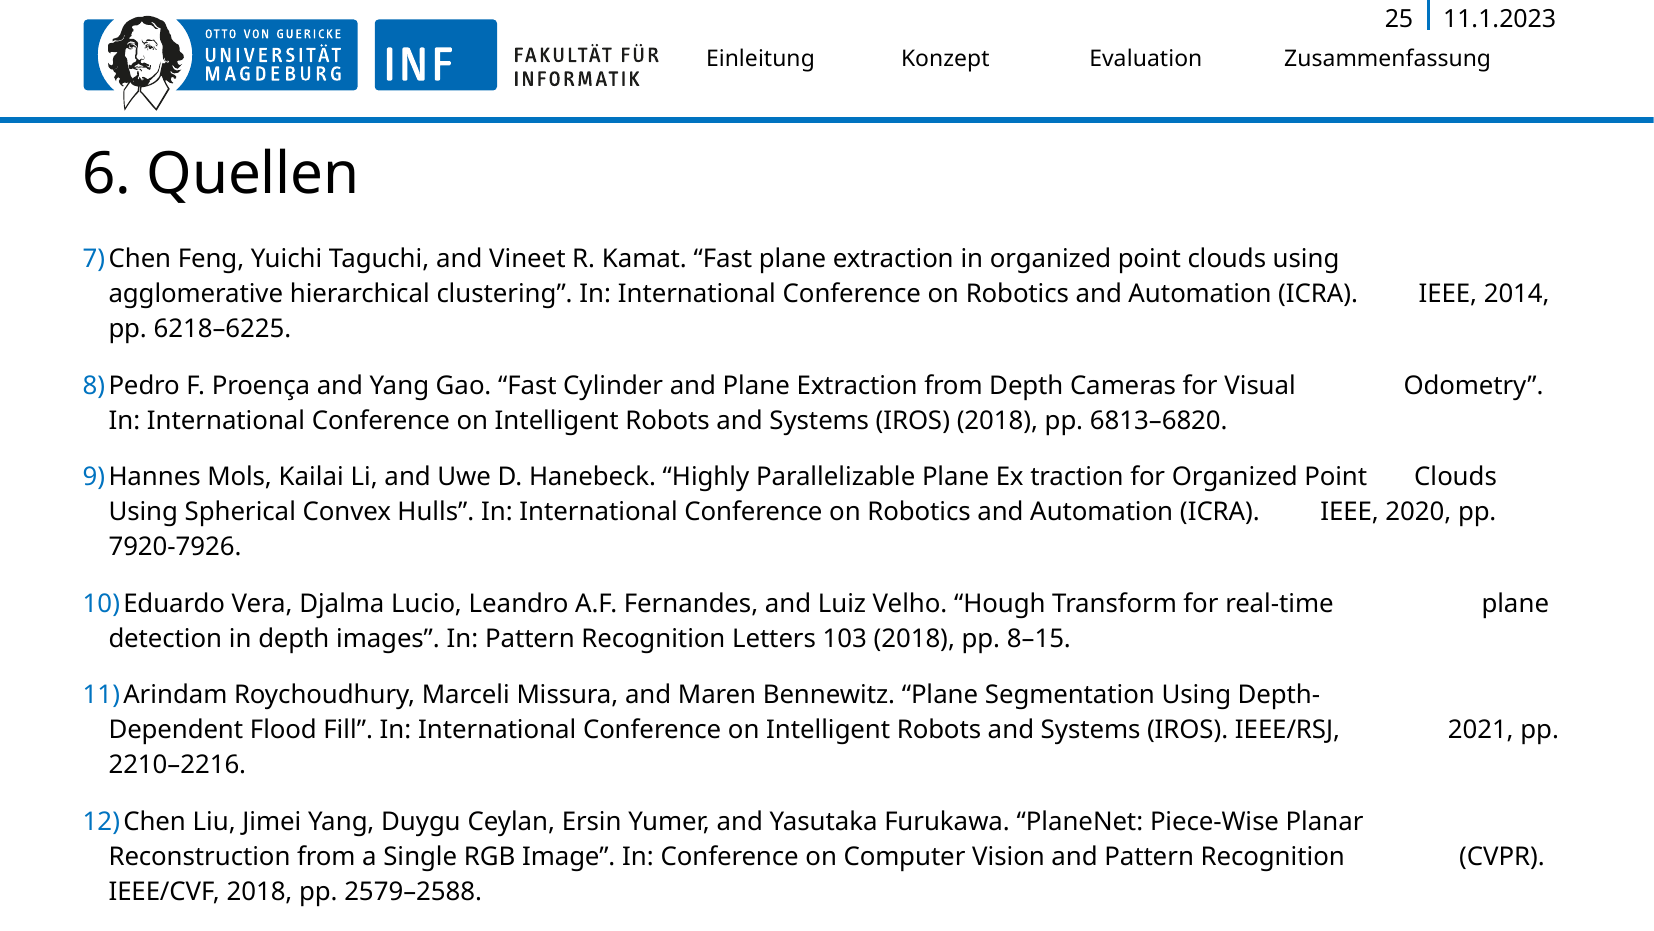

# 6. Quellen
Chen Feng, Yuichi Taguchi, and Vineet R. Kamat. “Fast plane extraction in organized point clouds using agglomerative hierarchical clustering”. In: International Conference on Robotics and Automation (ICRA). IEEE, 2014, pp. 6218–6225.
Pedro F. Proença and Yang Gao. “Fast Cylinder and Plane Extraction from Depth Cameras for Visual Odometry”. In: International Conference on Intelligent Robots and Systems (IROS) (2018), pp. 6813–6820.
Hannes Mols, Kailai Li, and Uwe D. Hanebeck. “Highly Parallelizable Plane Ex traction for Organized Point Clouds Using Spherical Convex Hulls”. In: International Conference on Robotics and Automation (ICRA). IEEE, 2020, pp. 7920-7926.
 Eduardo Vera, Djalma Lucio, Leandro A.F. Fernandes, and Luiz Velho. “Hough Transform for real-time plane detection in depth images”. In: Pattern Recognition Letters 103 (2018), pp. 8–15.
 Arindam Roychoudhury, Marceli Missura, and Maren Bennewitz. “Plane Segmentation Using Depth- Dependent Flood Fill”. In: International Conference on Intelligent Robots and Systems (IROS). IEEE/RSJ, 2021, pp. 2210–2216.
 Chen Liu, Jimei Yang, Duygu Ceylan, Ersin Yumer, and Yasutaka Furukawa. “PlaneNet: Piece-Wise Planar Reconstruction from a Single RGB Image”. In: Conference on Computer Vision and Pattern Recognition (CVPR). IEEE/CVF, 2018, pp. 2579–2588.